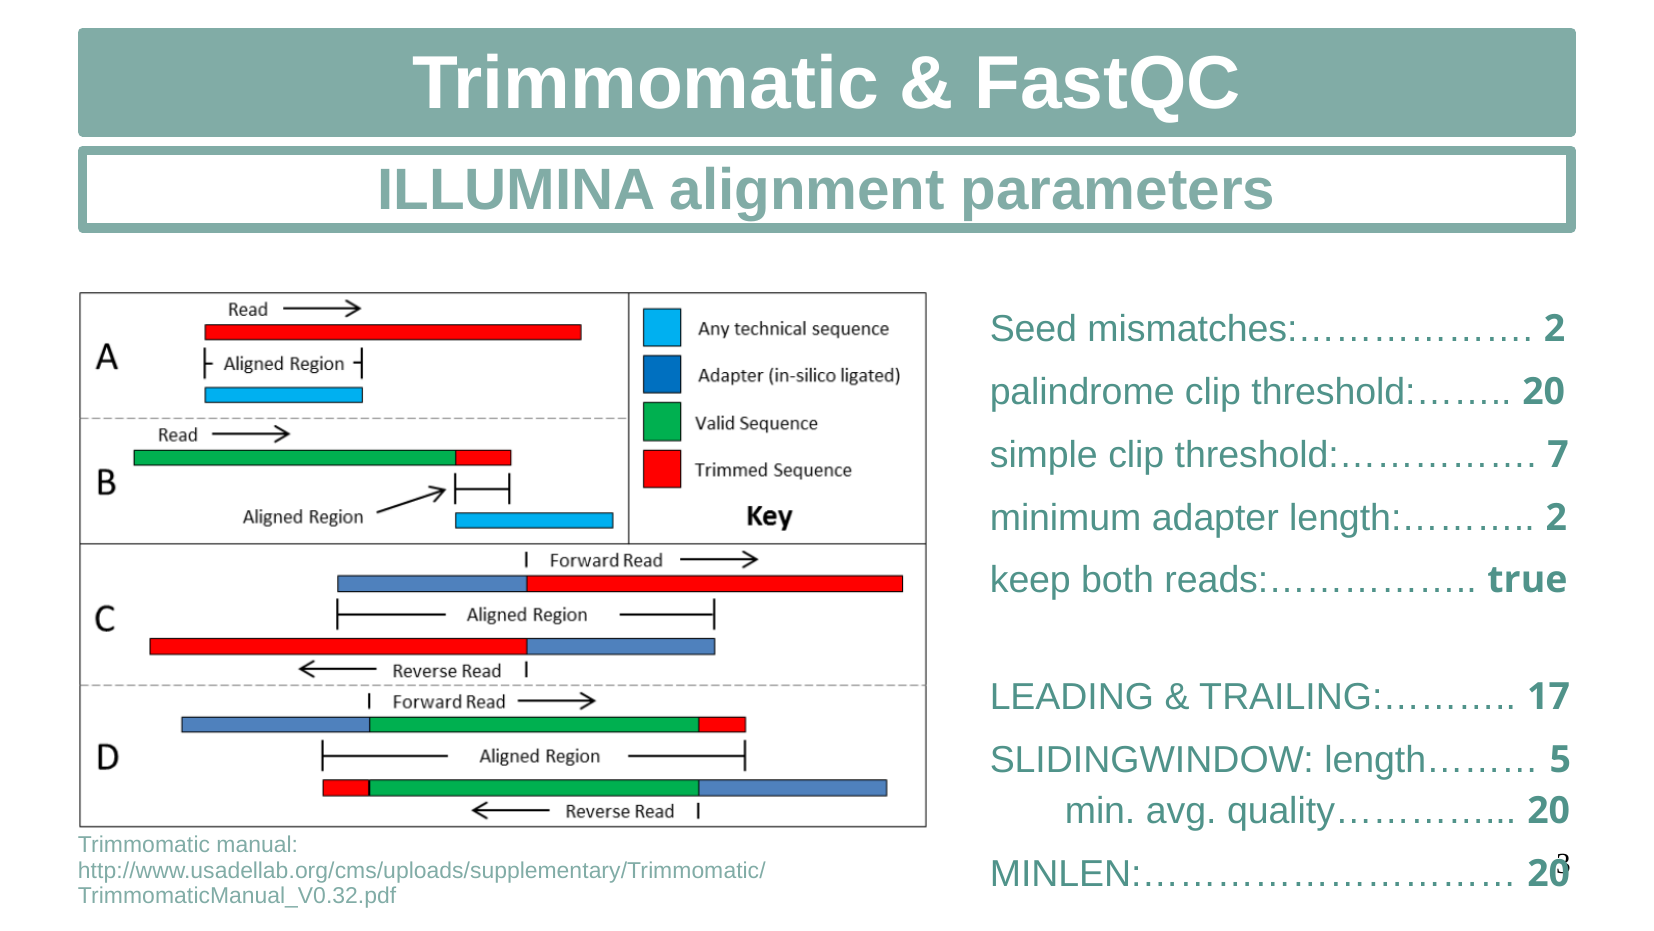

Trimmomatic & FastQC
# ILLUMINA alignment parameters
Seed mismatches:………………. 2
palindrome clip threshold:…….. 20
simple clip threshold:……………. 7
minimum adapter length:……….. 2
keep both reads:…………….. true
LEADING & TRAILING:……….. 17
SLIDINGWINDOW: length……… 5 	min. avg. quality…………... 20
MINLEN:………………………… 20
Trimmomatic manual:
http://www.usadellab.org/cms/uploads/supplementary/Trimmomatic/TrimmomaticManual_V0.32.pdf
3